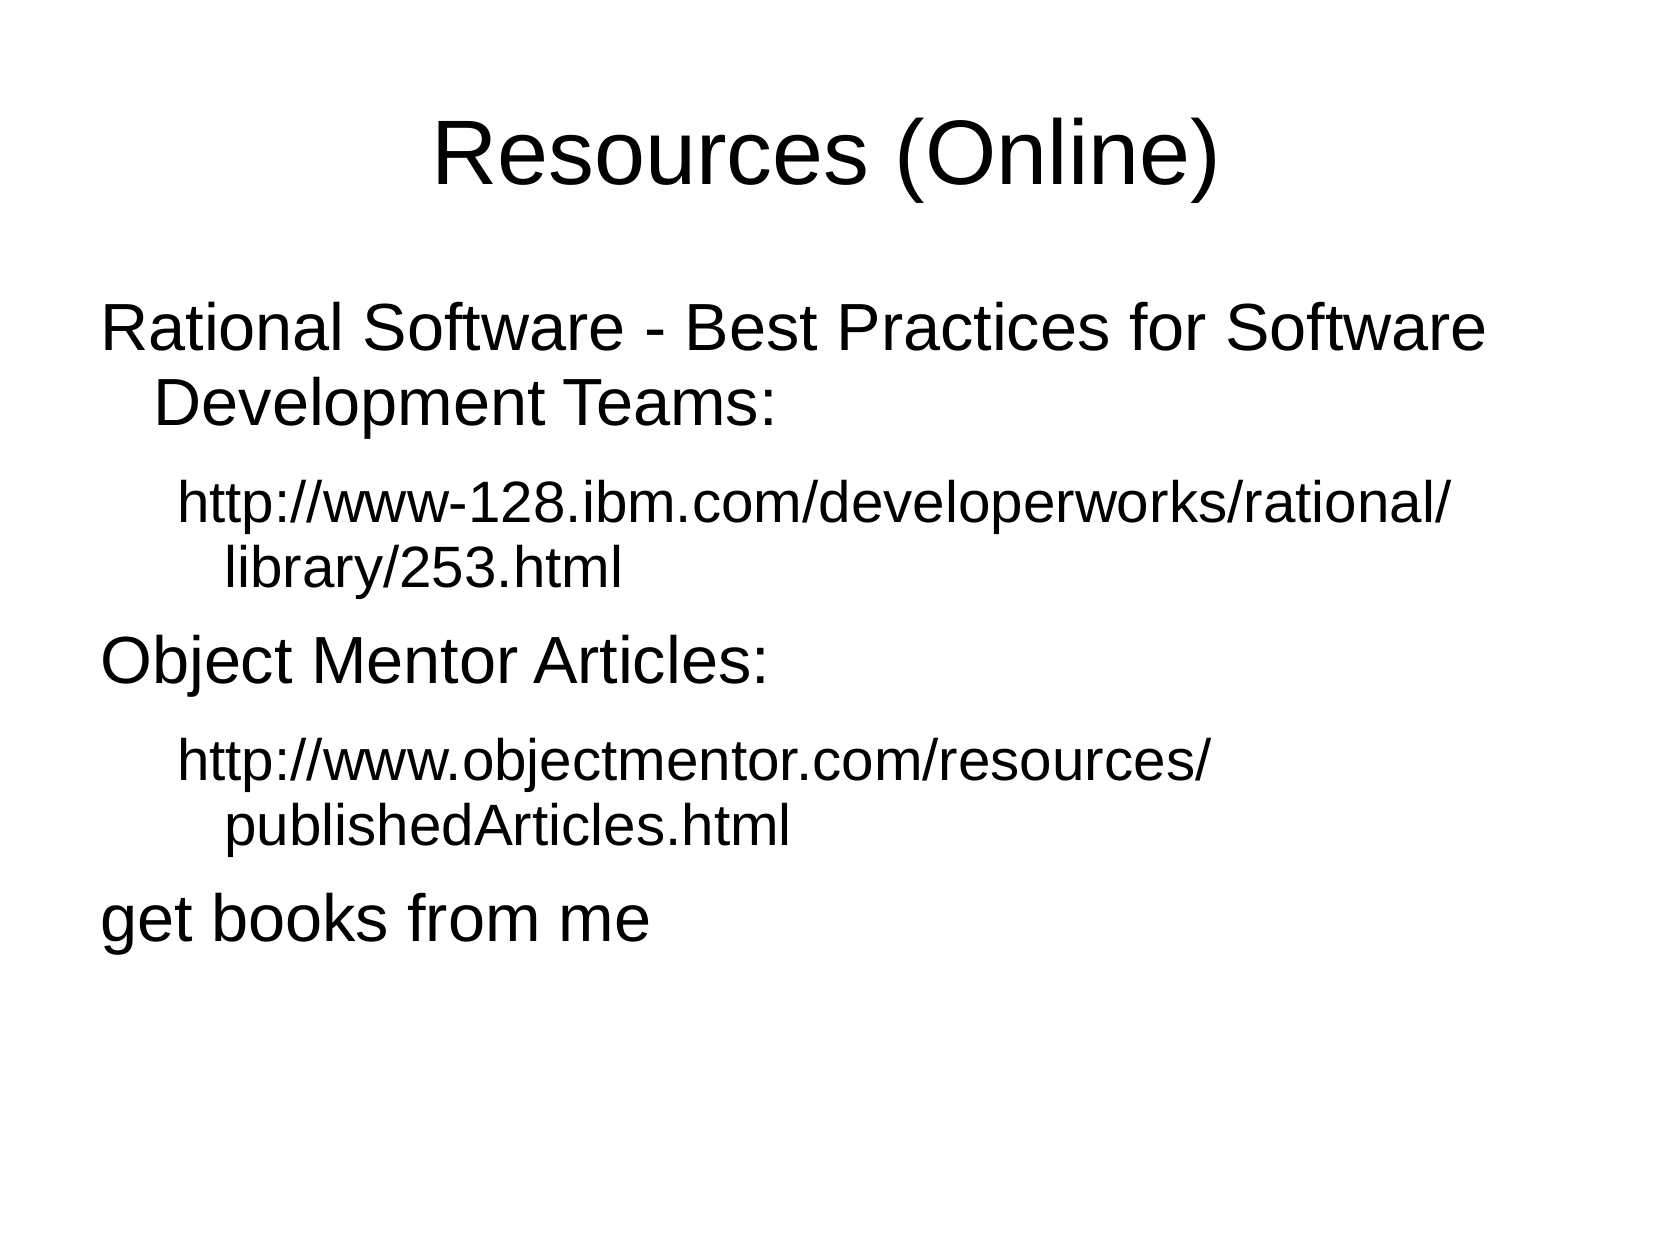

# Resources (Online)
Rational Software - Best Practices for Software Development Teams:
http://www-128.ibm.com/developerworks/rational/ library/253.html
Object Mentor Articles:
http://www.objectmentor.com/resources/ publishedArticles.html
get books from me